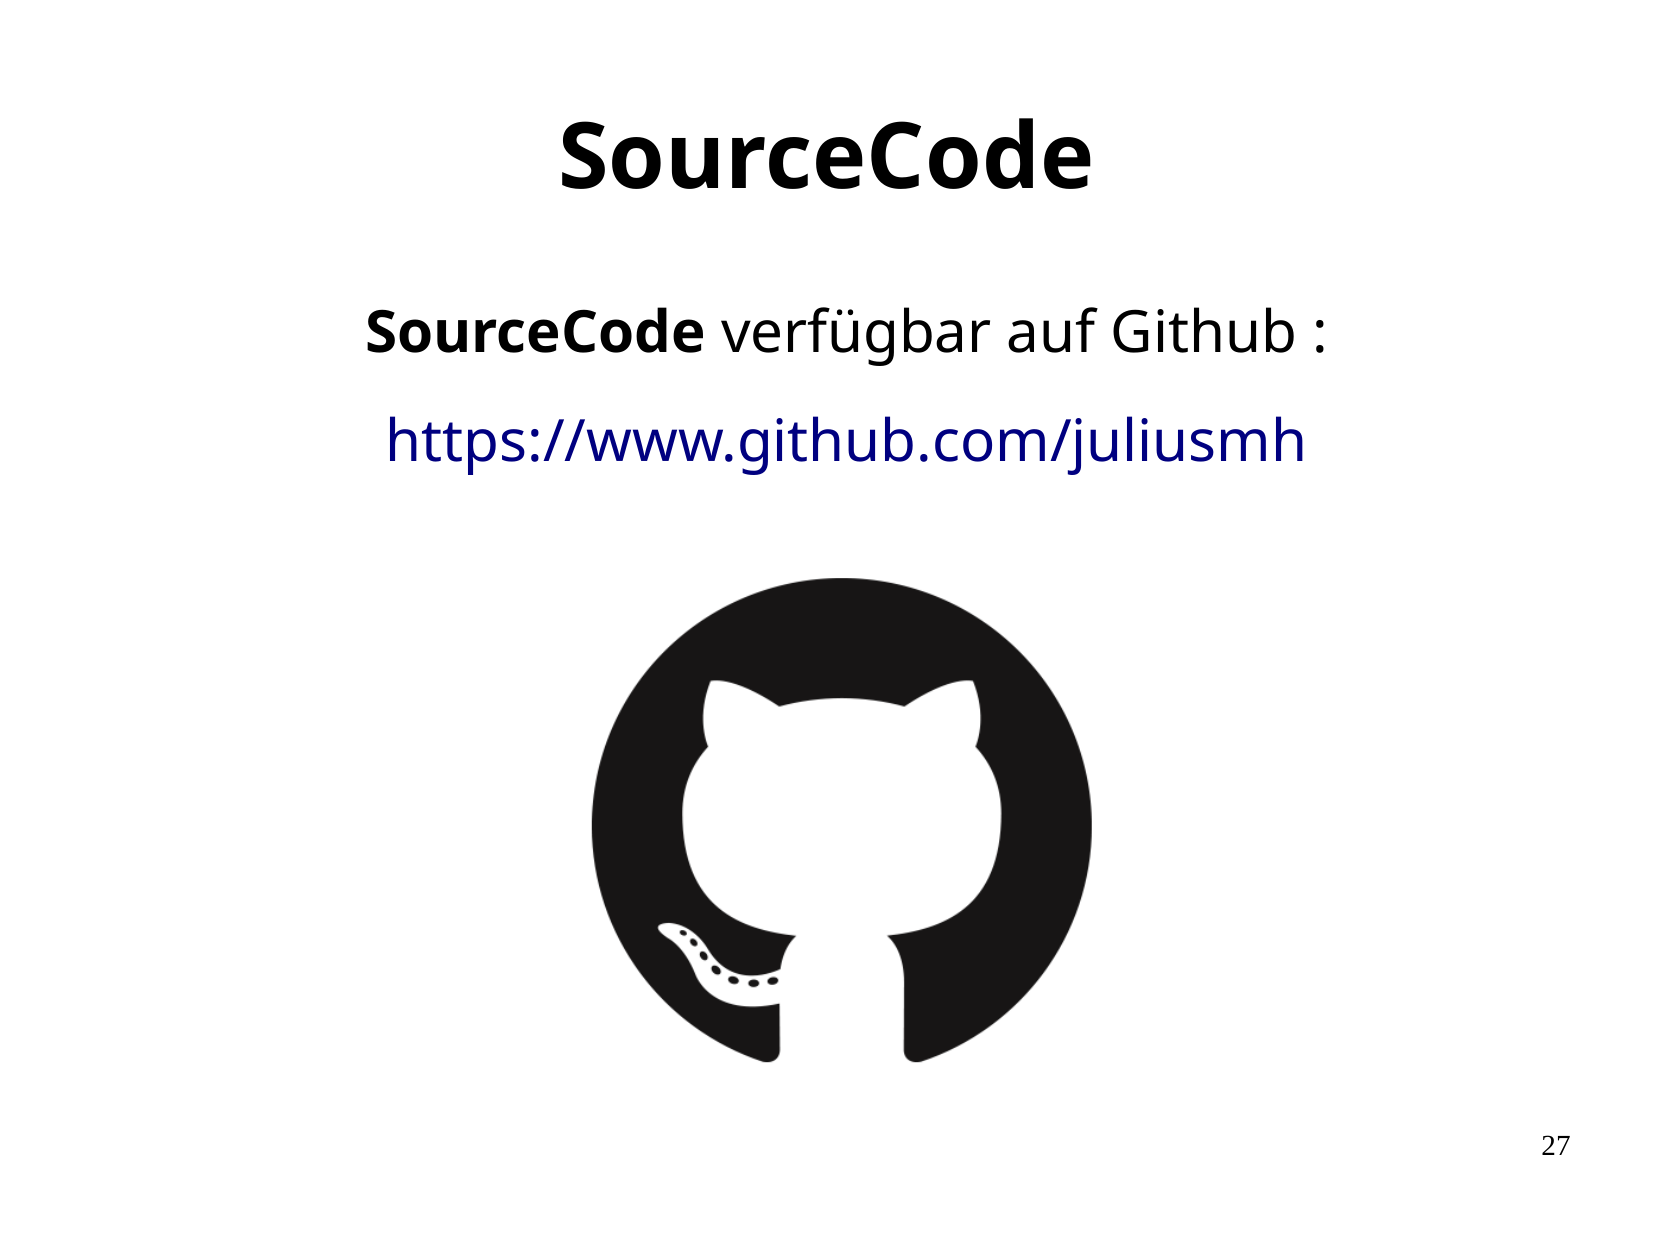

# SourceCode
SourceCode verfügbar auf Github :
https://www.github.com/juliusmh
27